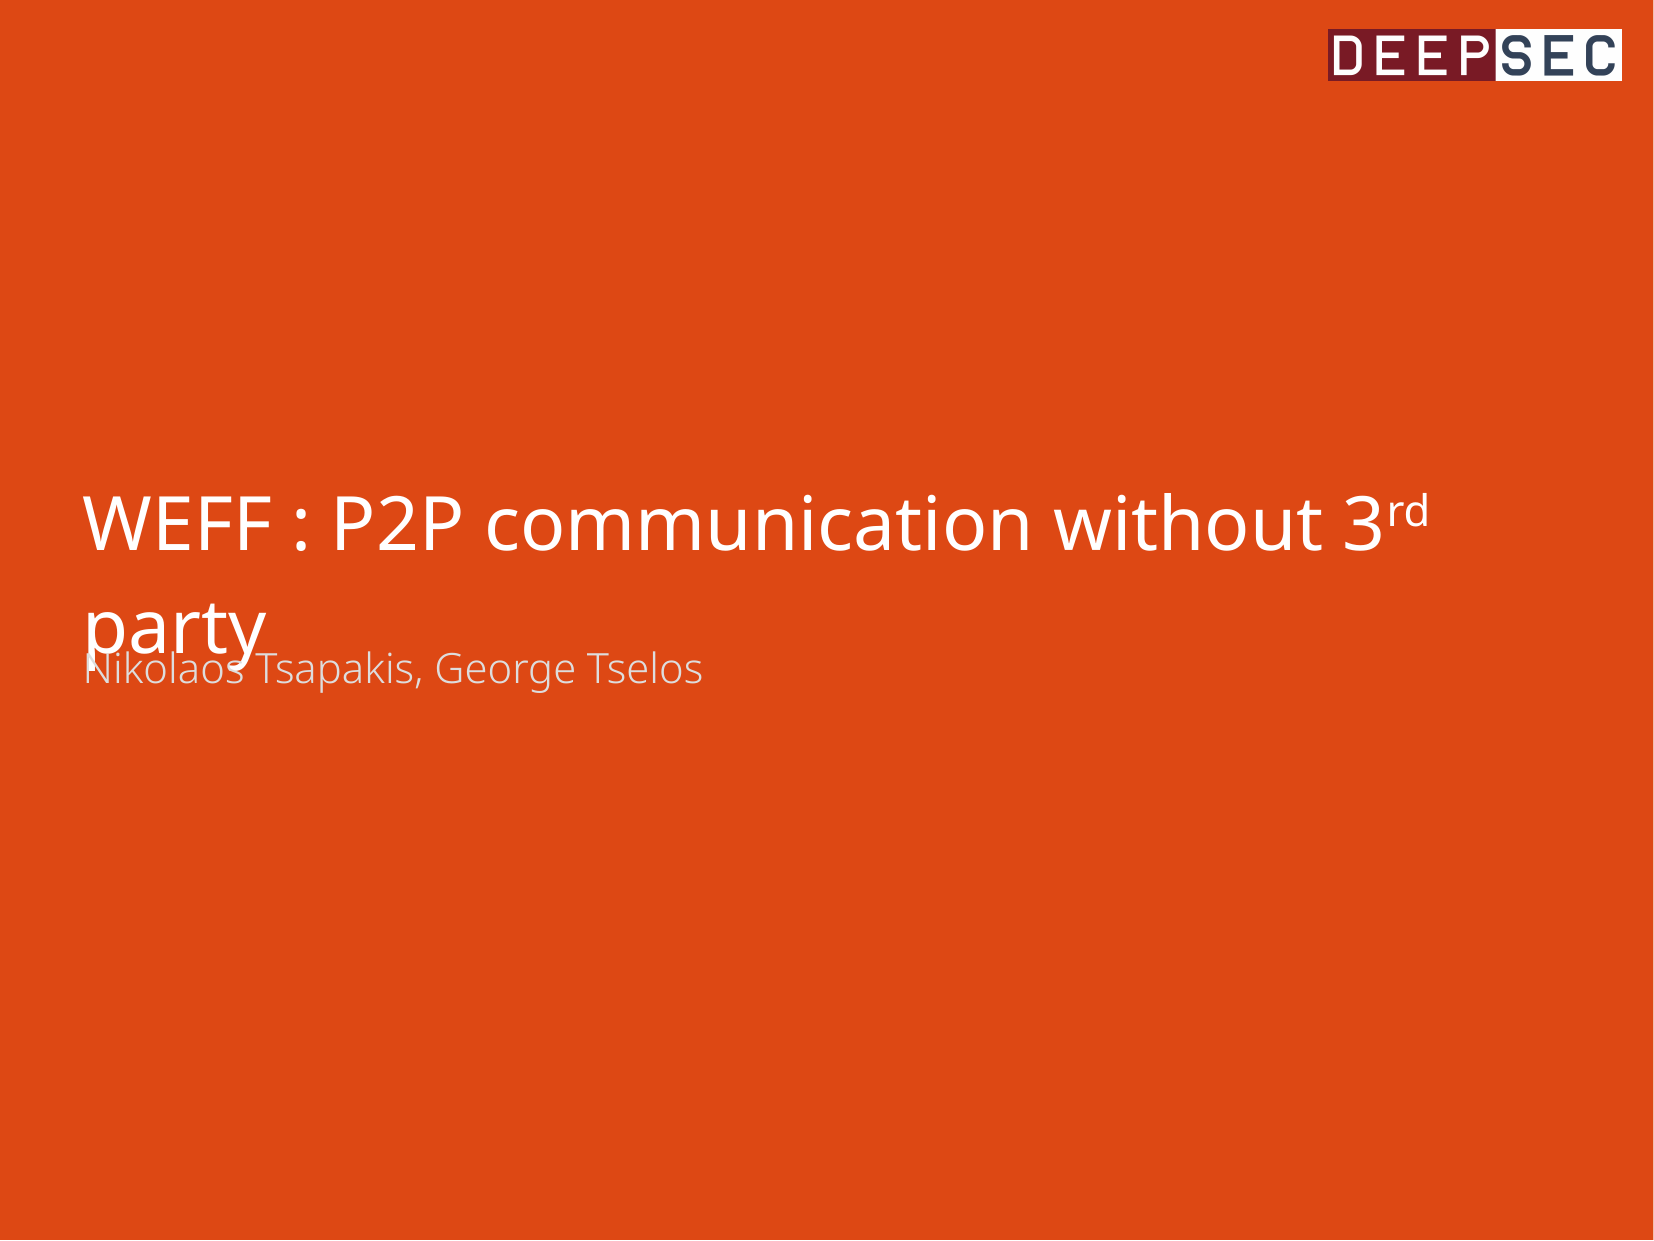

# WEFF : P2P communication without 3rd party
Nikolaos Tsapakis, George Tselos